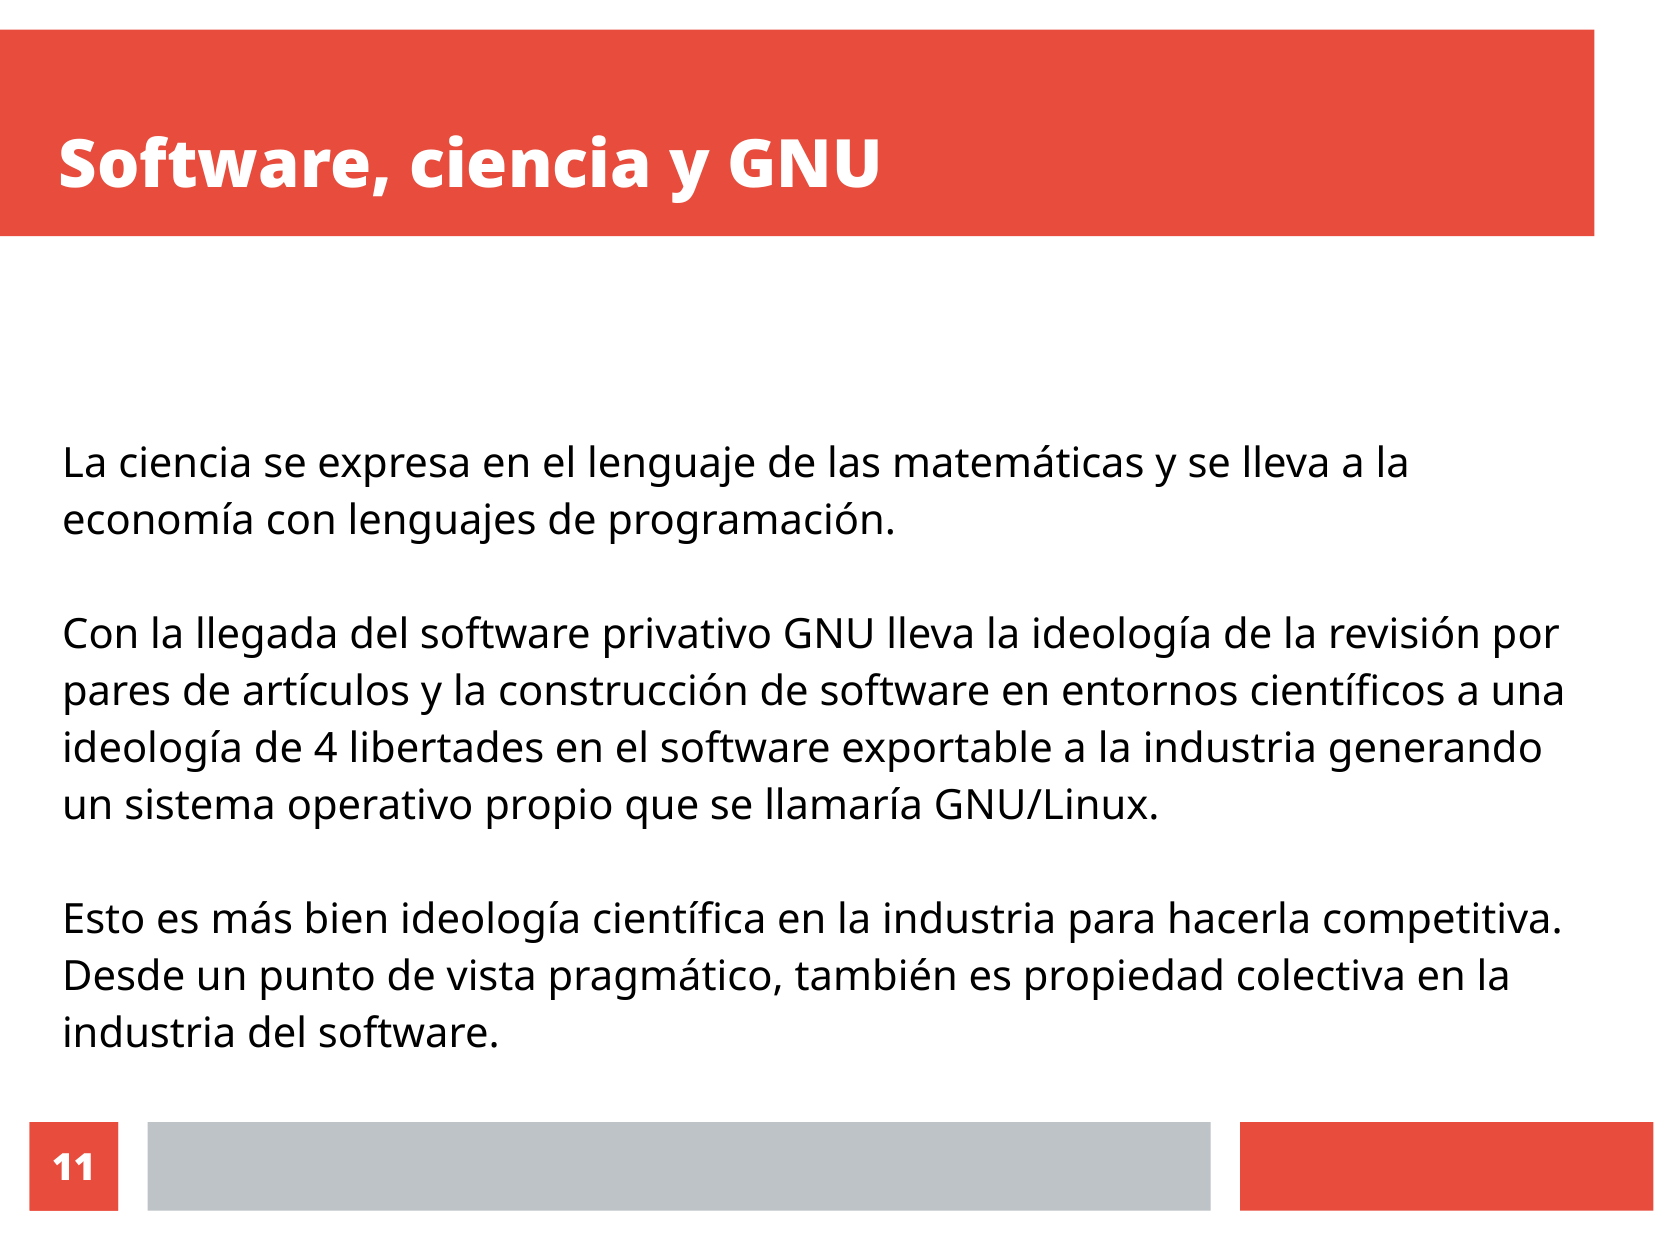

# Software, ciencia y GNU
La ciencia se expresa en el lenguaje de las matemáticas y se lleva a la economía con lenguajes de programación.
Con la llegada del software privativo GNU lleva la ideología de la revisión por pares de artículos y la construcción de software en entornos científicos a una ideología de 4 libertades en el software exportable a la industria generando un sistema operativo propio que se llamaría GNU/Linux.
Esto es más bien ideología científica en la industria para hacerla competitiva. Desde un punto de vista pragmático, también es propiedad colectiva en la industria del software.
11